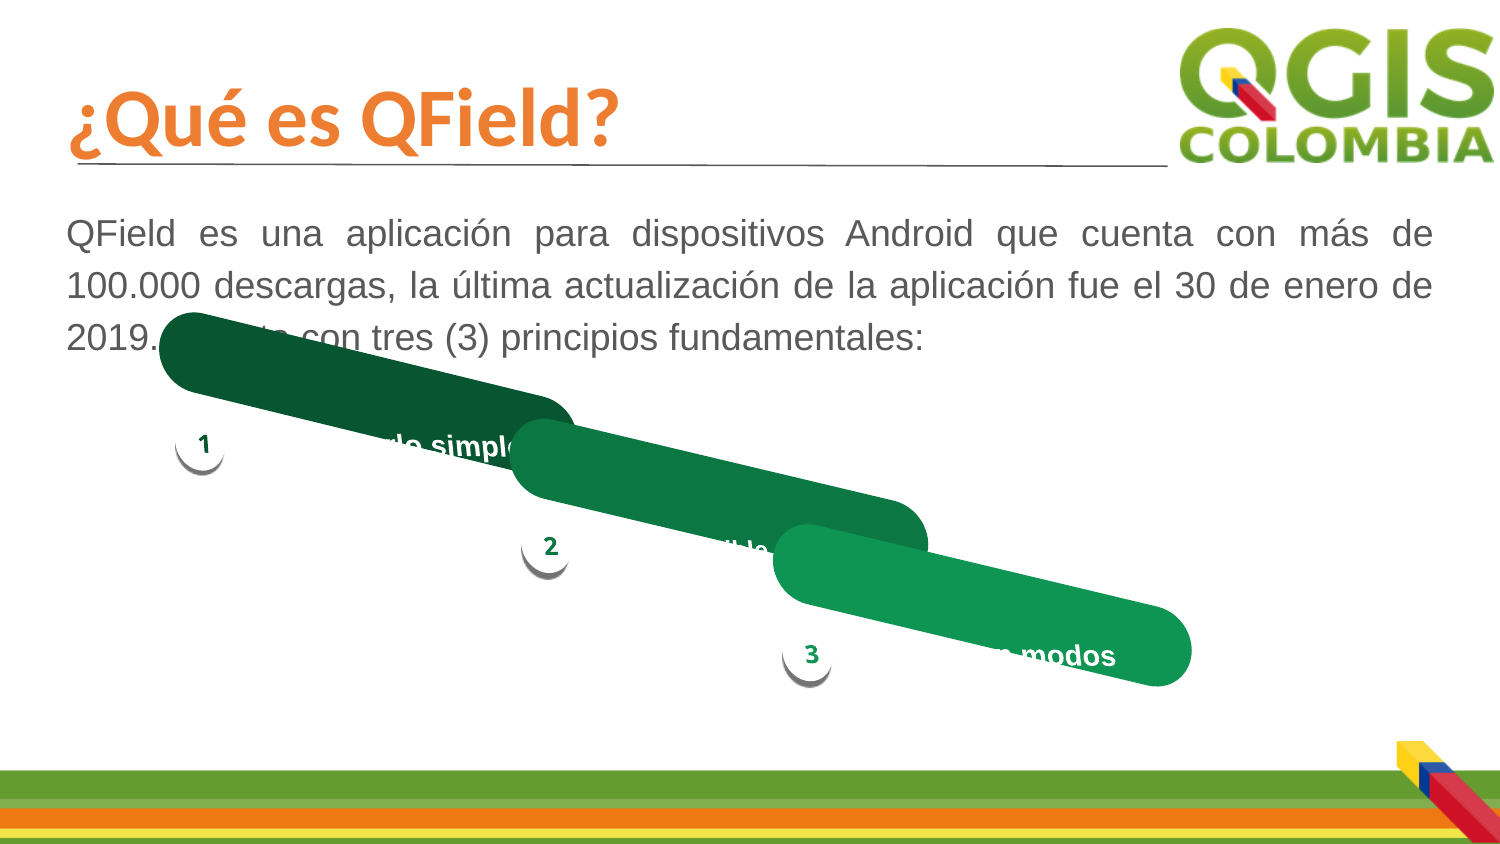

¿Qué es QField?
# QField es una aplicación para dispositivos Android que cuenta con más de 100.000 descargas, la última actualización de la aplicación fue el 30 de enero de 2019. Cuenta con tres (3) principios fundamentales:
1
Mantenerlo simple
2
Ser compatible con Qgis
3
Se basa en modos